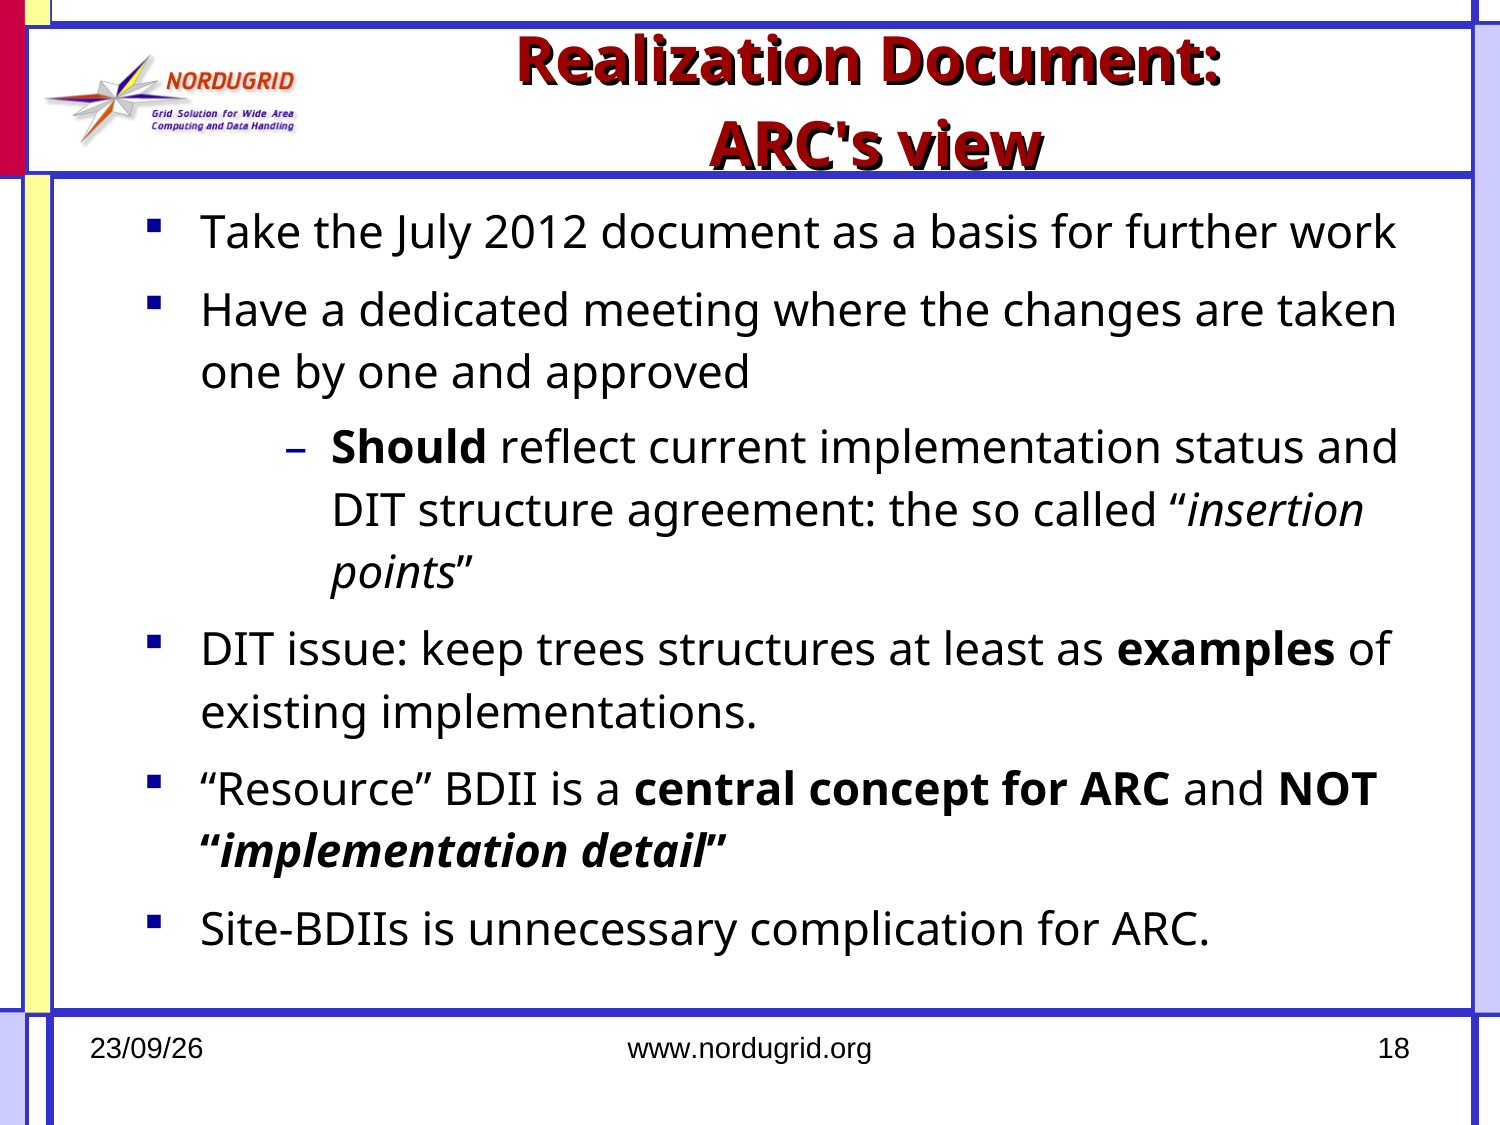

# Realization Document: ARC's view
Take the July 2012 document as a basis for further work
Have a dedicated meeting where the changes are taken one by one and approved
Should reflect current implementation status and DIT structure agreement: the so called “insertion points”
DIT issue: keep trees structures at least as examples of existing implementations.
“Resource” BDII is a central concept for ARC and NOT “implementation detail”
Site-BDIIs is unnecessary complication for ARC.
www.nordugrid.org
18